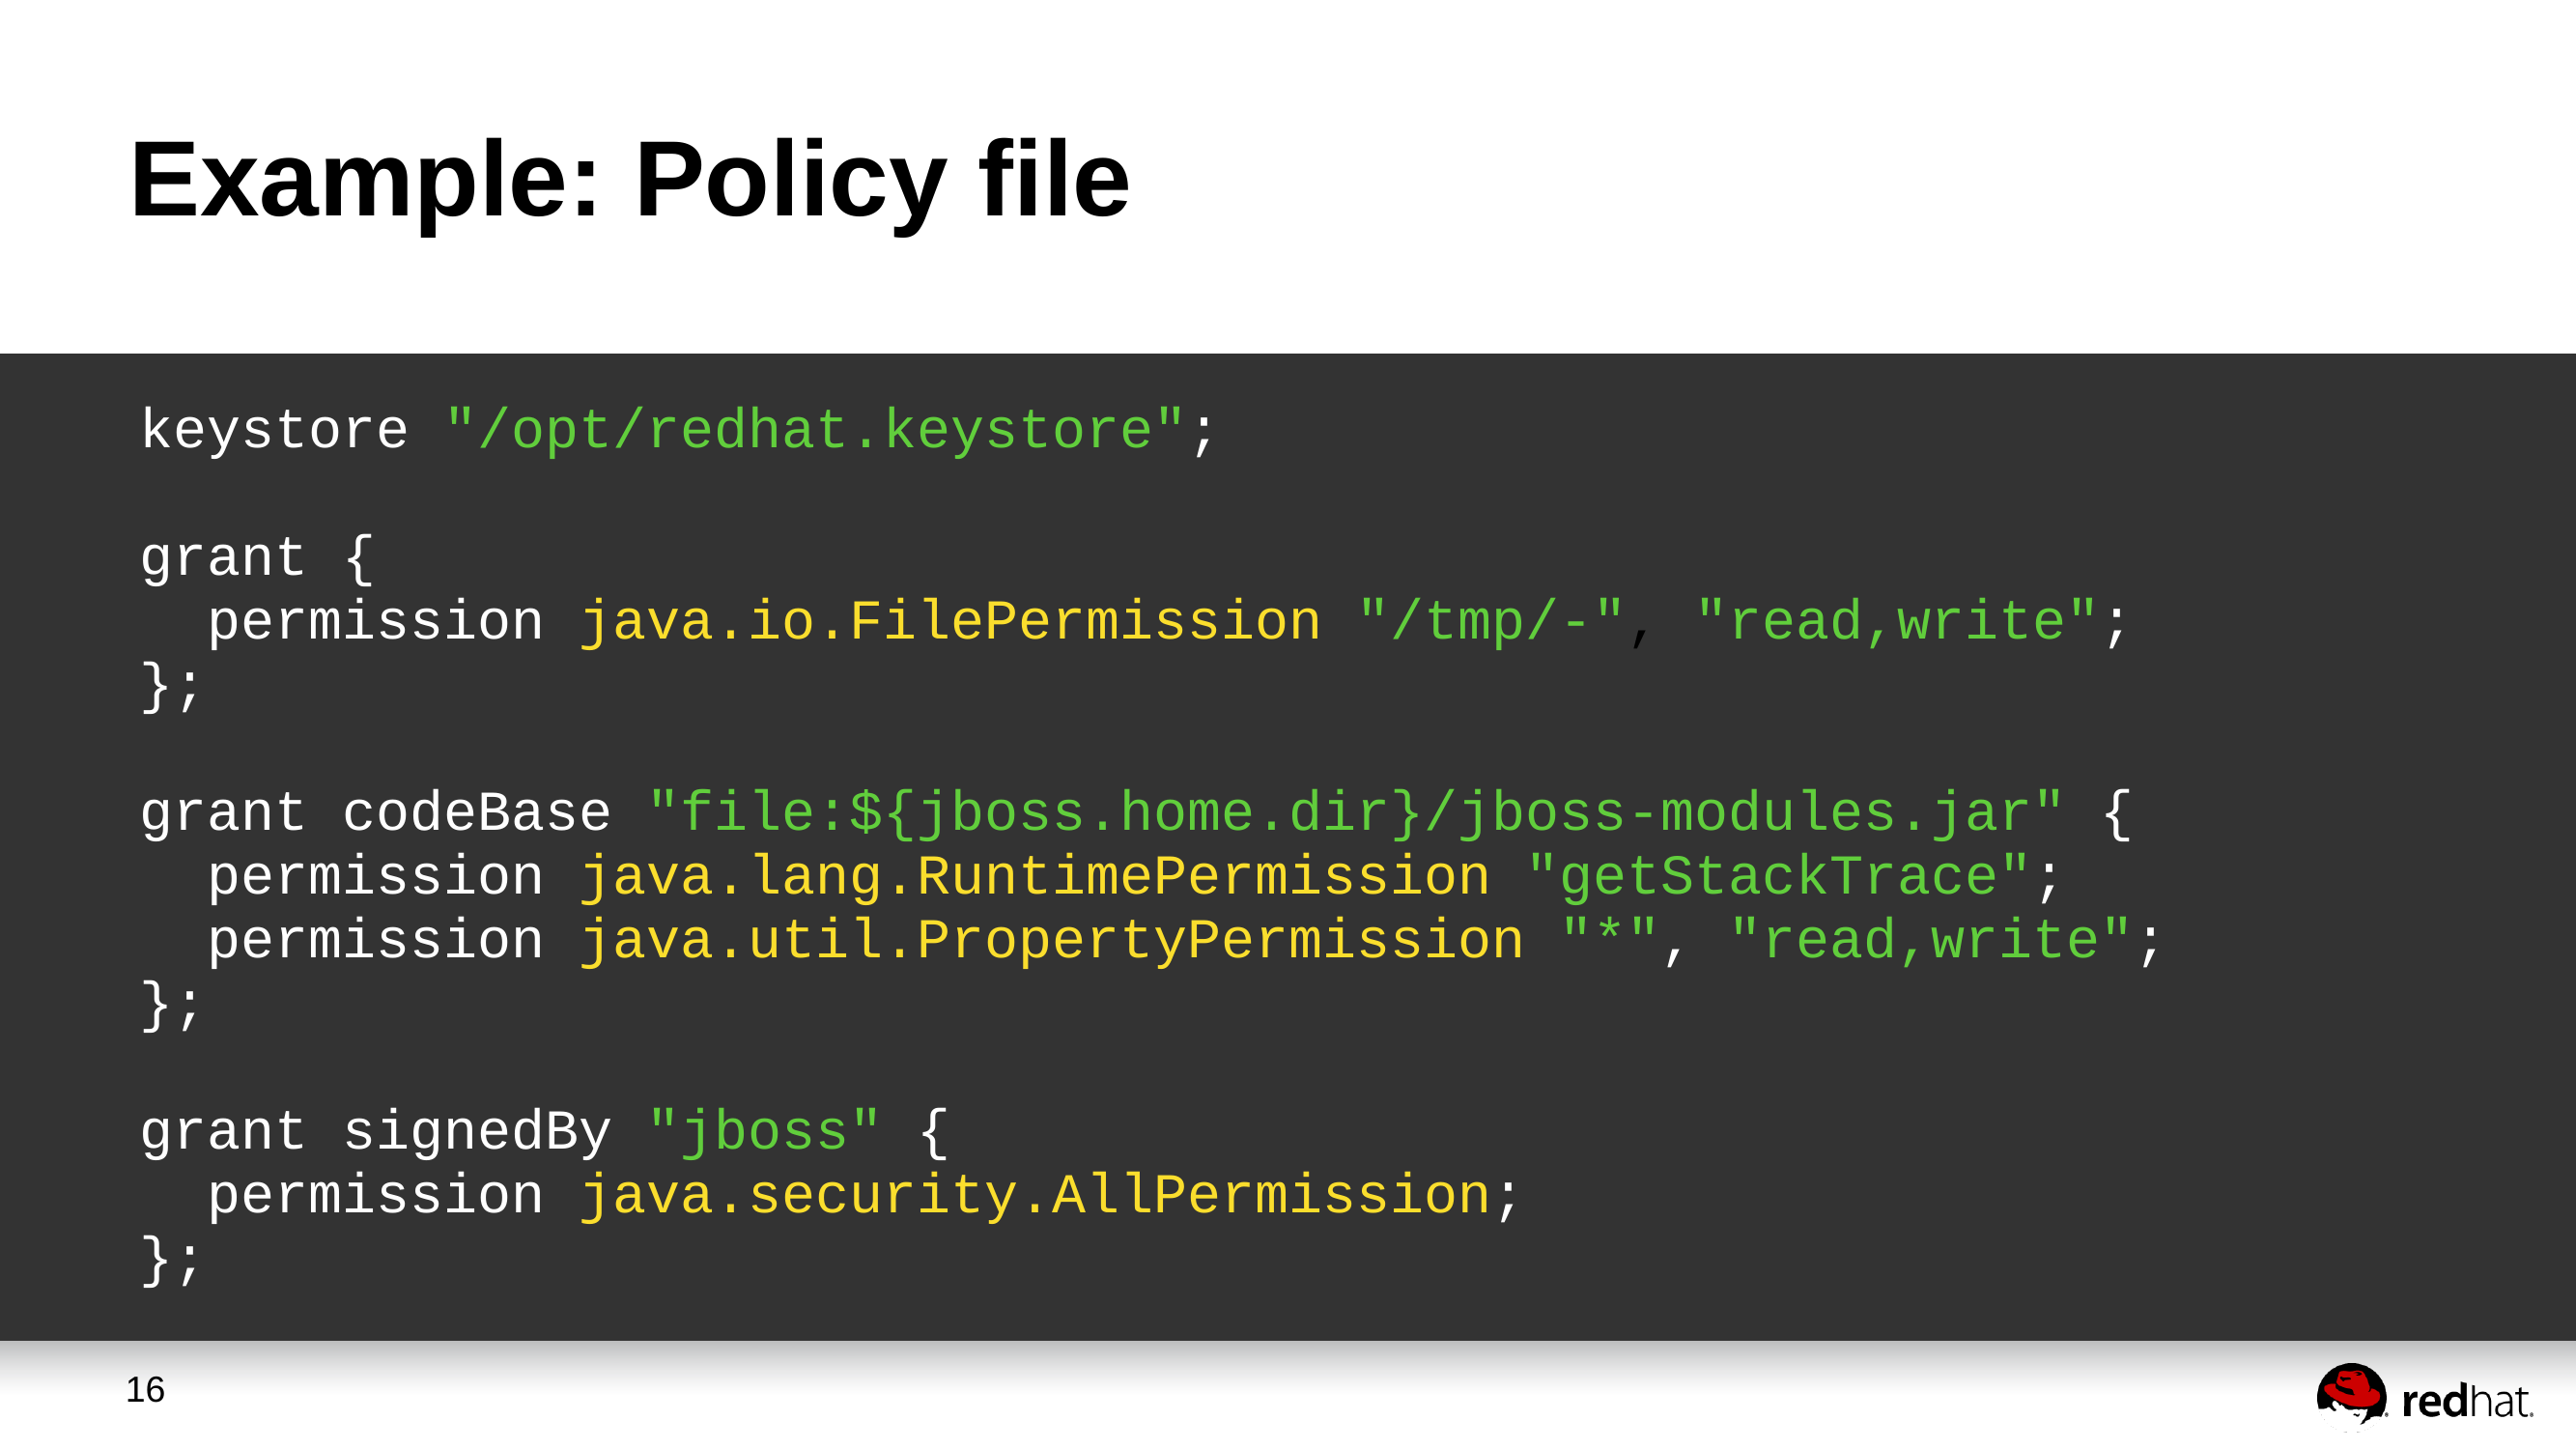

# Example: Policy file
keystore "/opt/redhat.keystore";
grant {
 permission java.io.FilePermission "/tmp/-", "read,write";
};
grant codeBase "file:${jboss.home.dir}/jboss-modules.jar" {
 permission java.lang.RuntimePermission "getStackTrace";
 permission java.util.PropertyPermission "*", "read,write";
};
grant signedBy "jboss" {
 permission java.security.AllPermission;
};
16